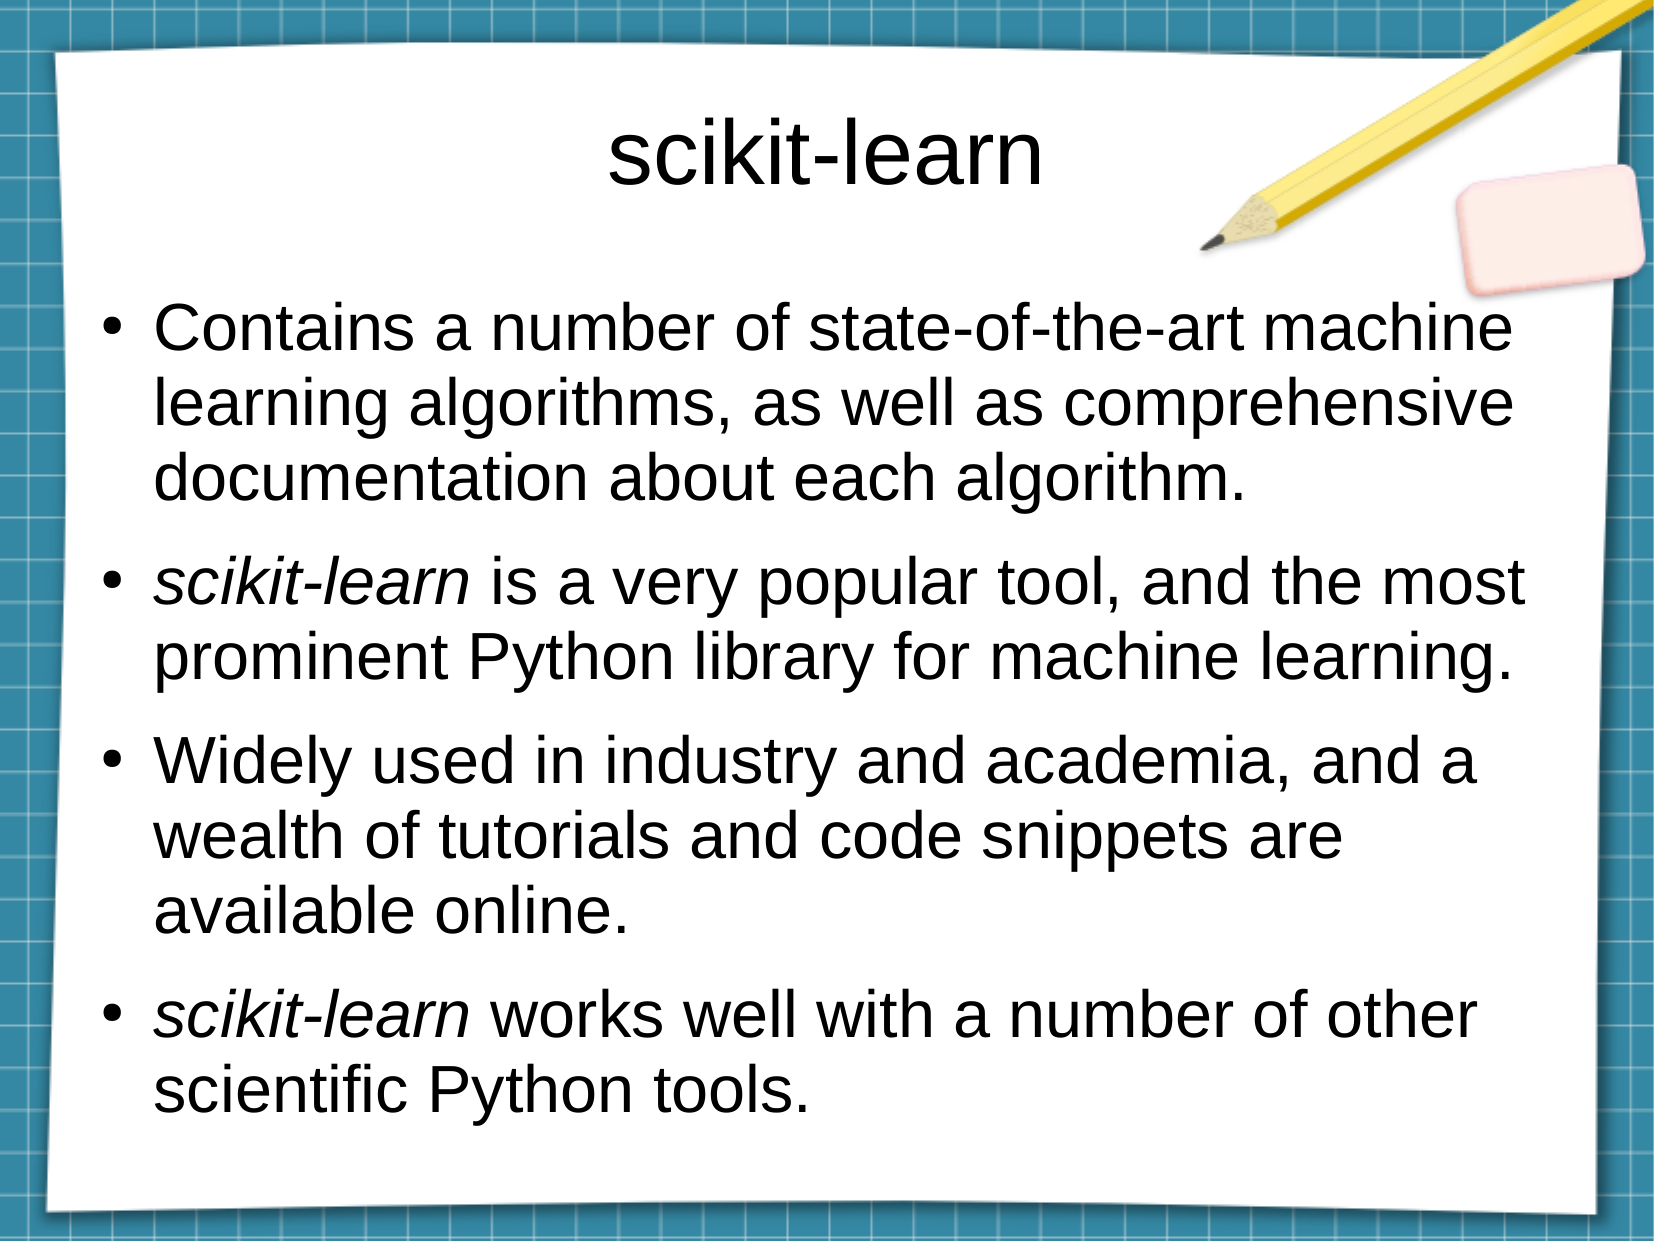

# scikit-learn
Contains a number of state-of-the-art machine learning algorithms, as well as comprehensive documentation about each algorithm.
scikit-learn is a very popular tool, and the most prominent Python library for machine learning.
Widely used in industry and academia, and a wealth of tutorials and code snippets are available online.
scikit-learn works well with a number of other scientific Python tools.